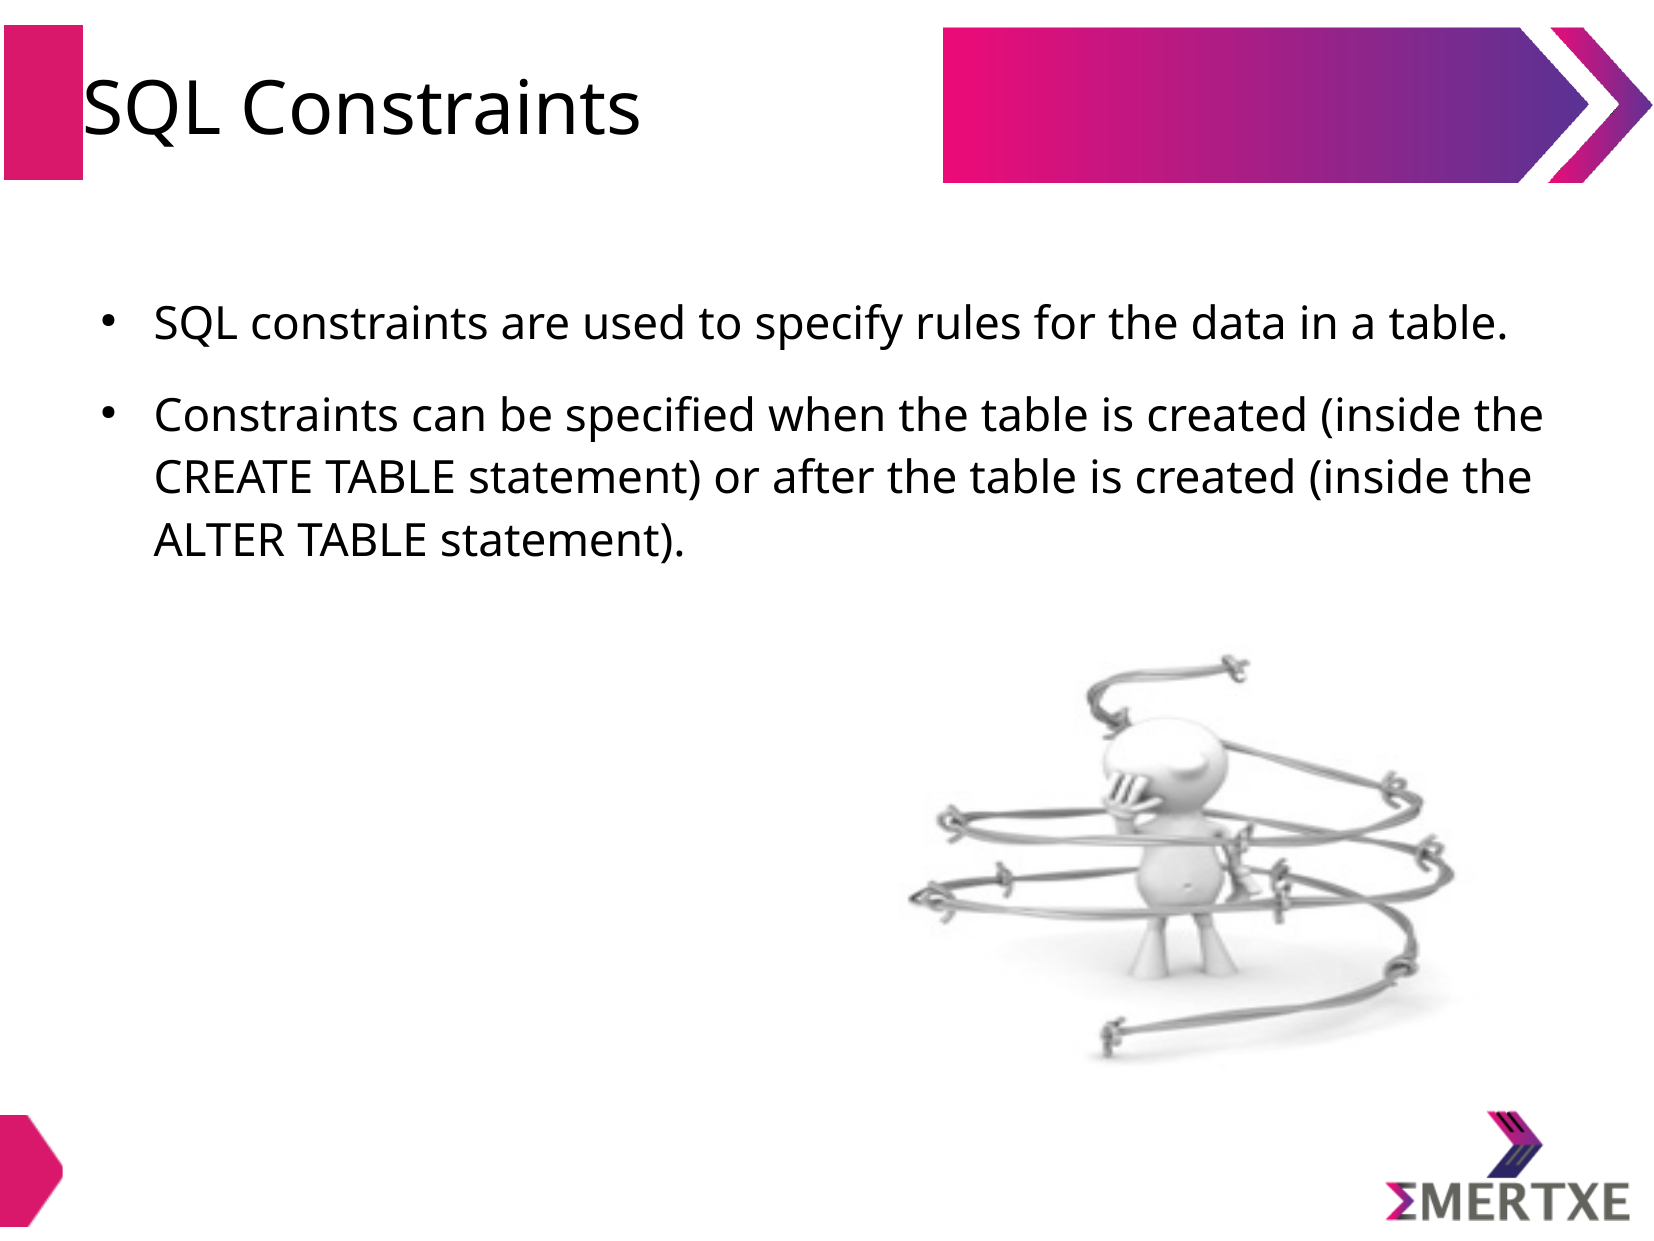

# SQL Constraints
SQL constraints are used to specify rules for the data in a table.
Constraints can be specified when the table is created (inside the CREATE TABLE statement) or after the table is created (inside the ALTER TABLE statement).